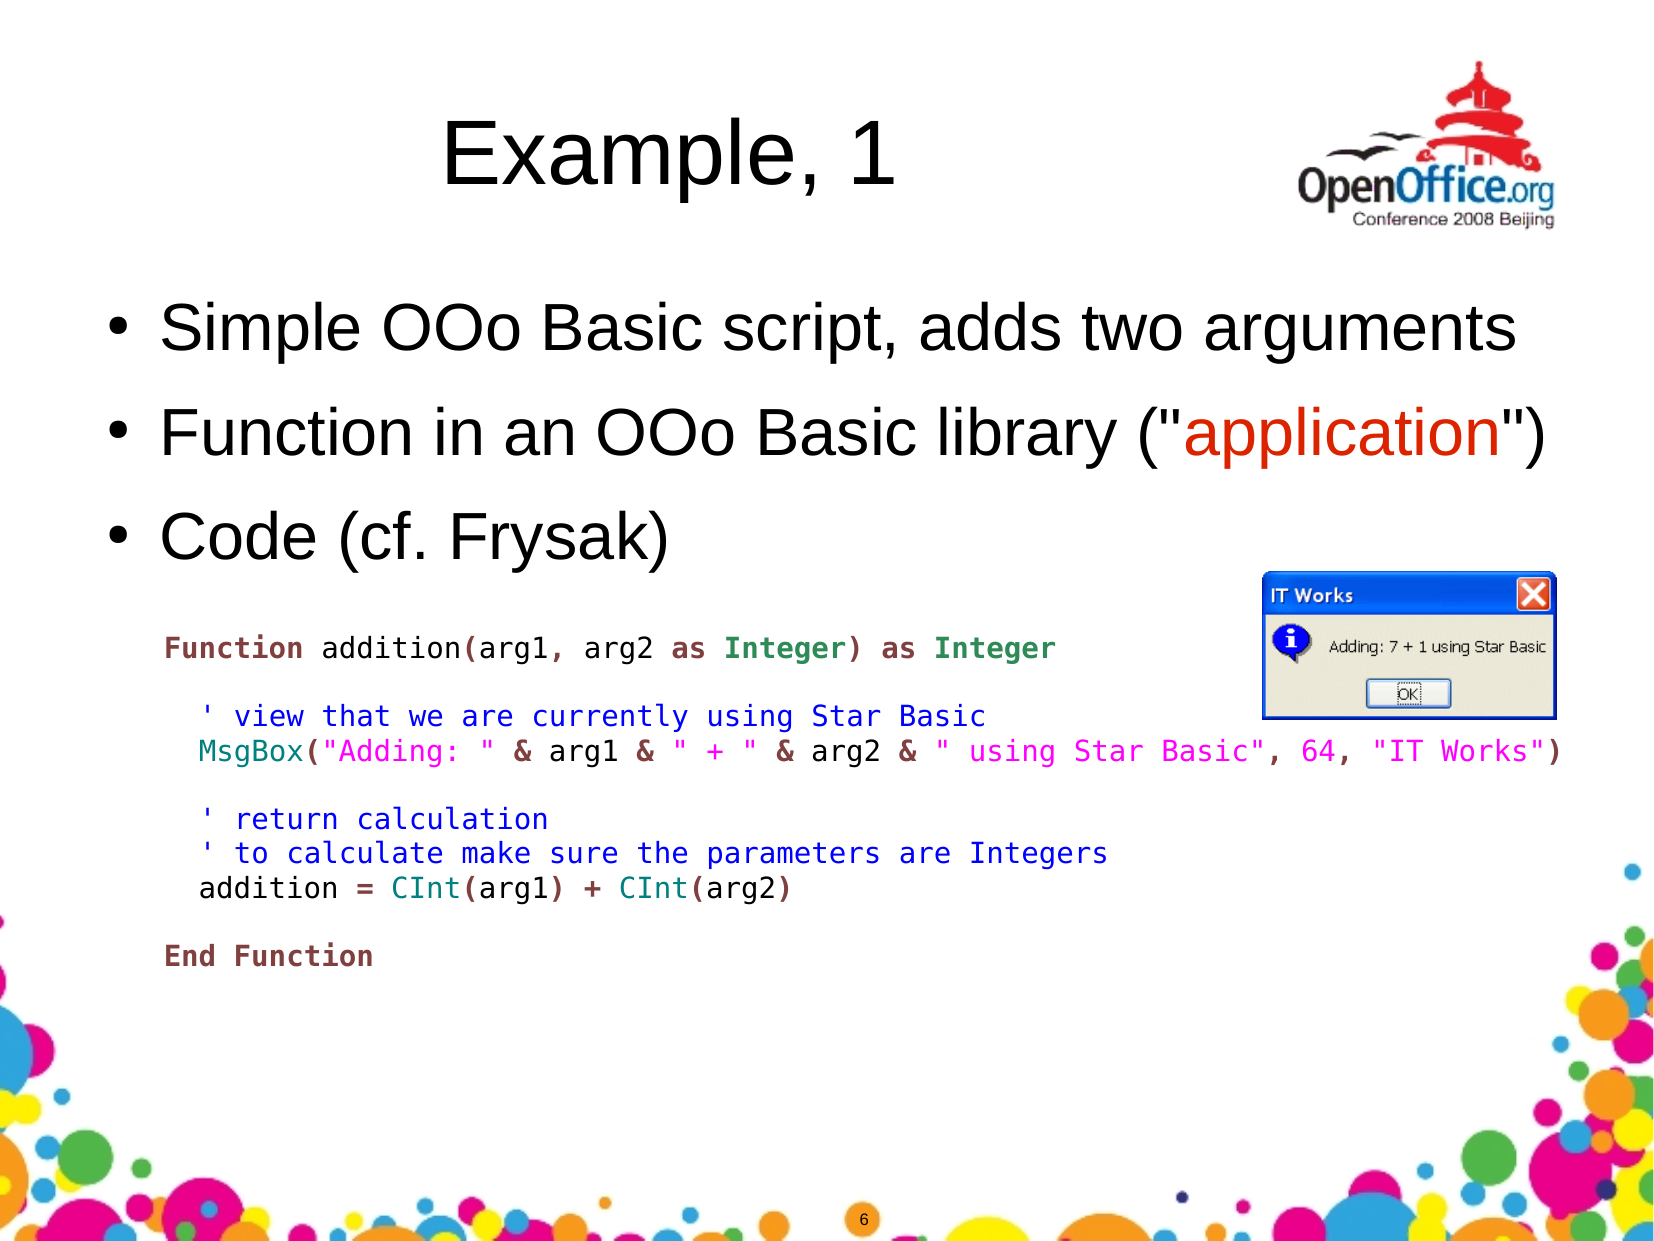

# Example, 1
Simple OOo Basic script, adds two arguments
Function in an OOo Basic library ("application")
Code (cf. Frysak)
Function addition(arg1, arg2 as Integer) as Integer
 ' view that we are currently using Star Basic
 MsgBox("Adding: " & arg1 & " + " & arg2 & " using Star Basic", 64, "IT Works")
 ' return calculation
 ' to calculate make sure the parameters are Integers
 addition = CInt(arg1) + CInt(arg2)
End Function
6